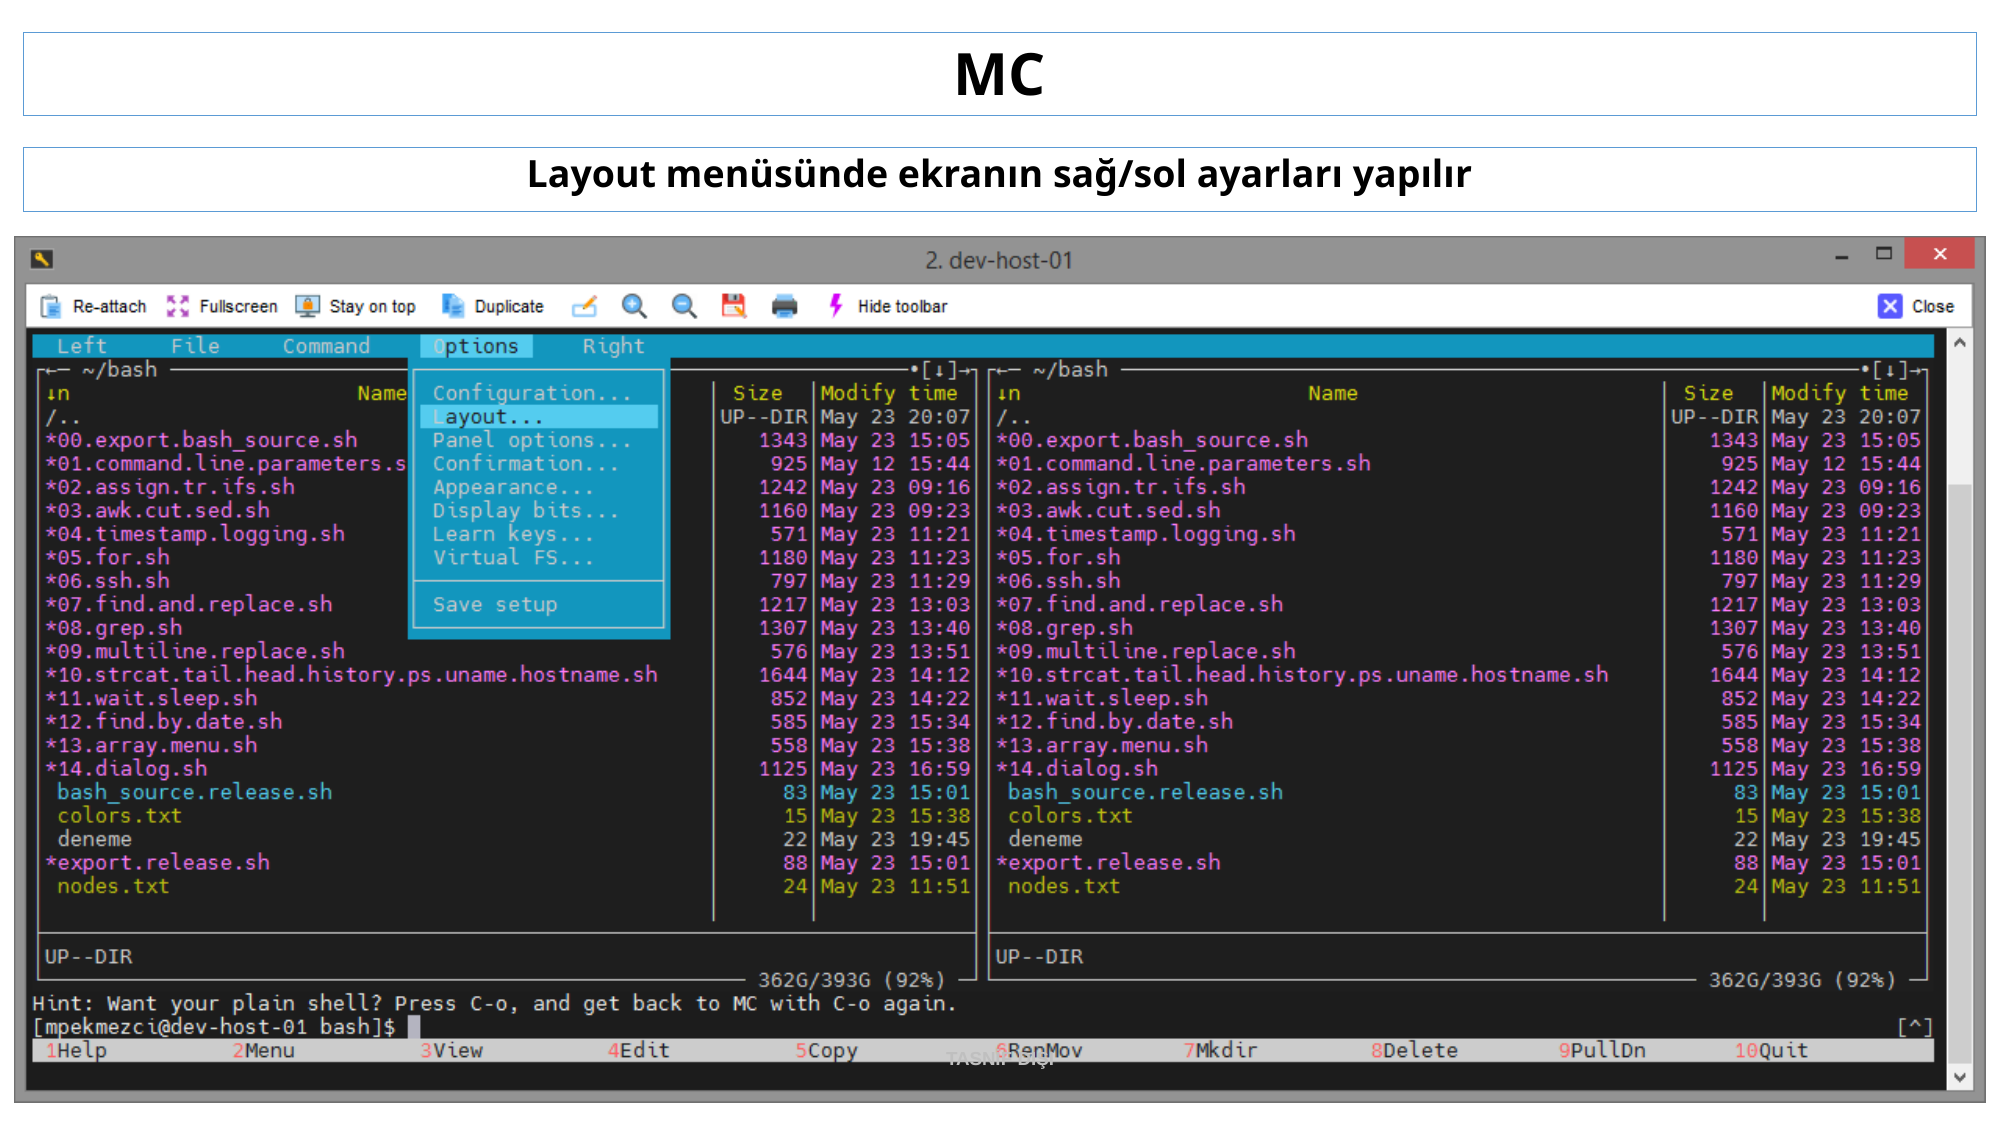

# MC
Layout menüsünde ekranın sağ/sol ayarları yapılır
TASNİF DIŞI